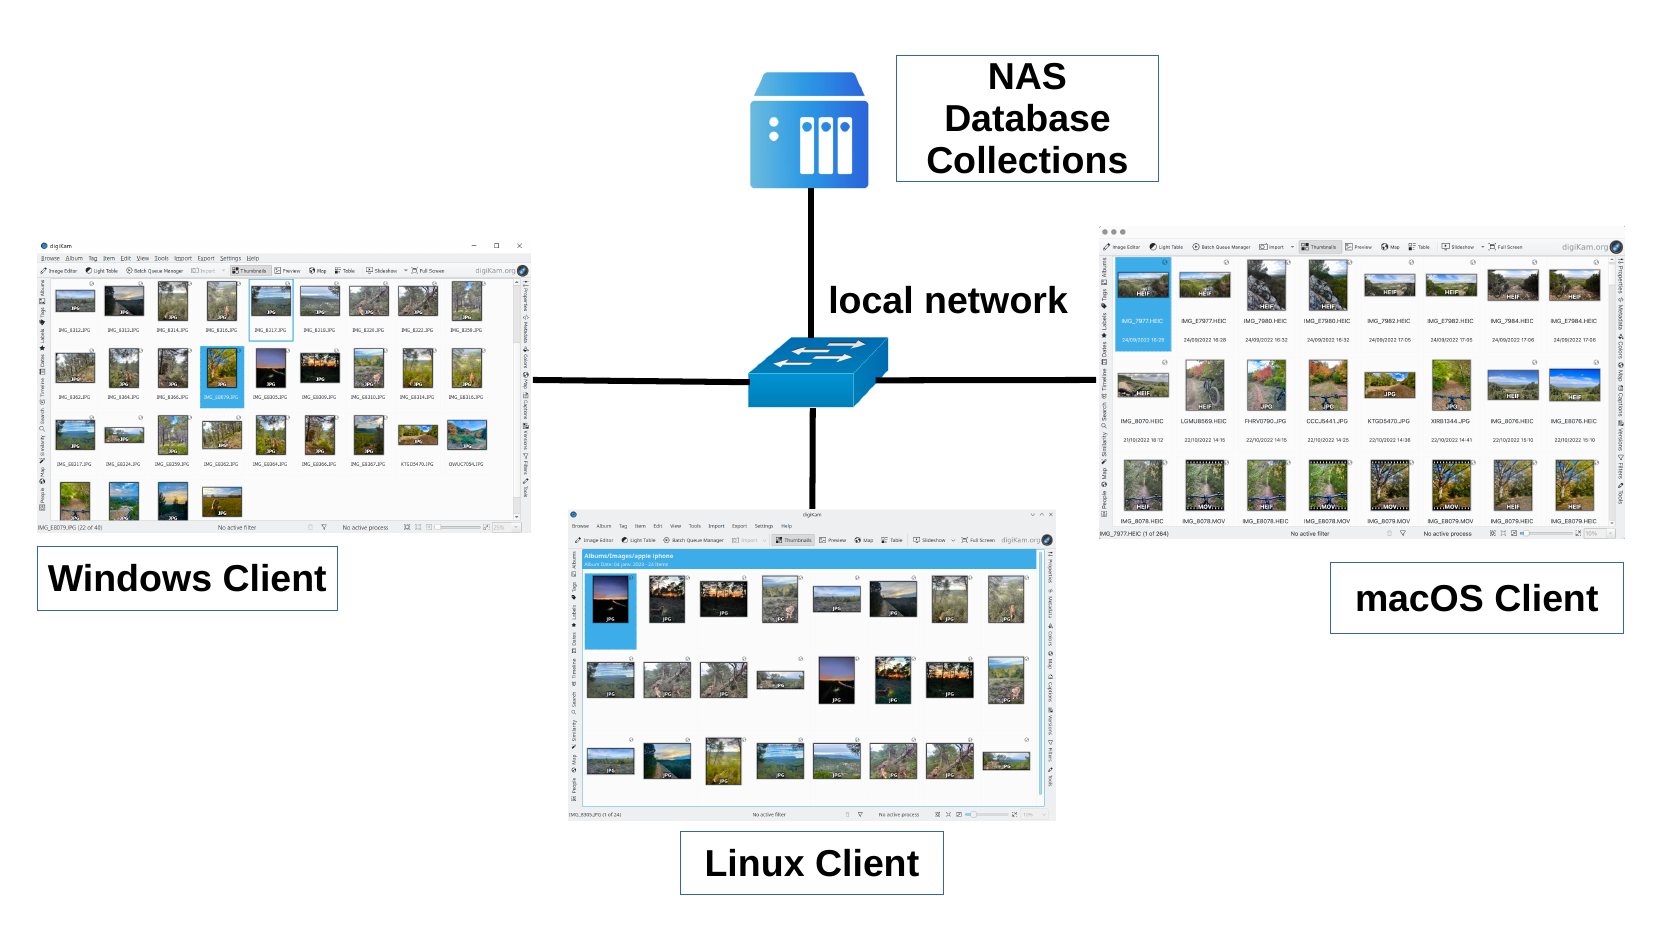

NAS
Database
Collections
local network
Windows Client
macOS Client
Linux Client